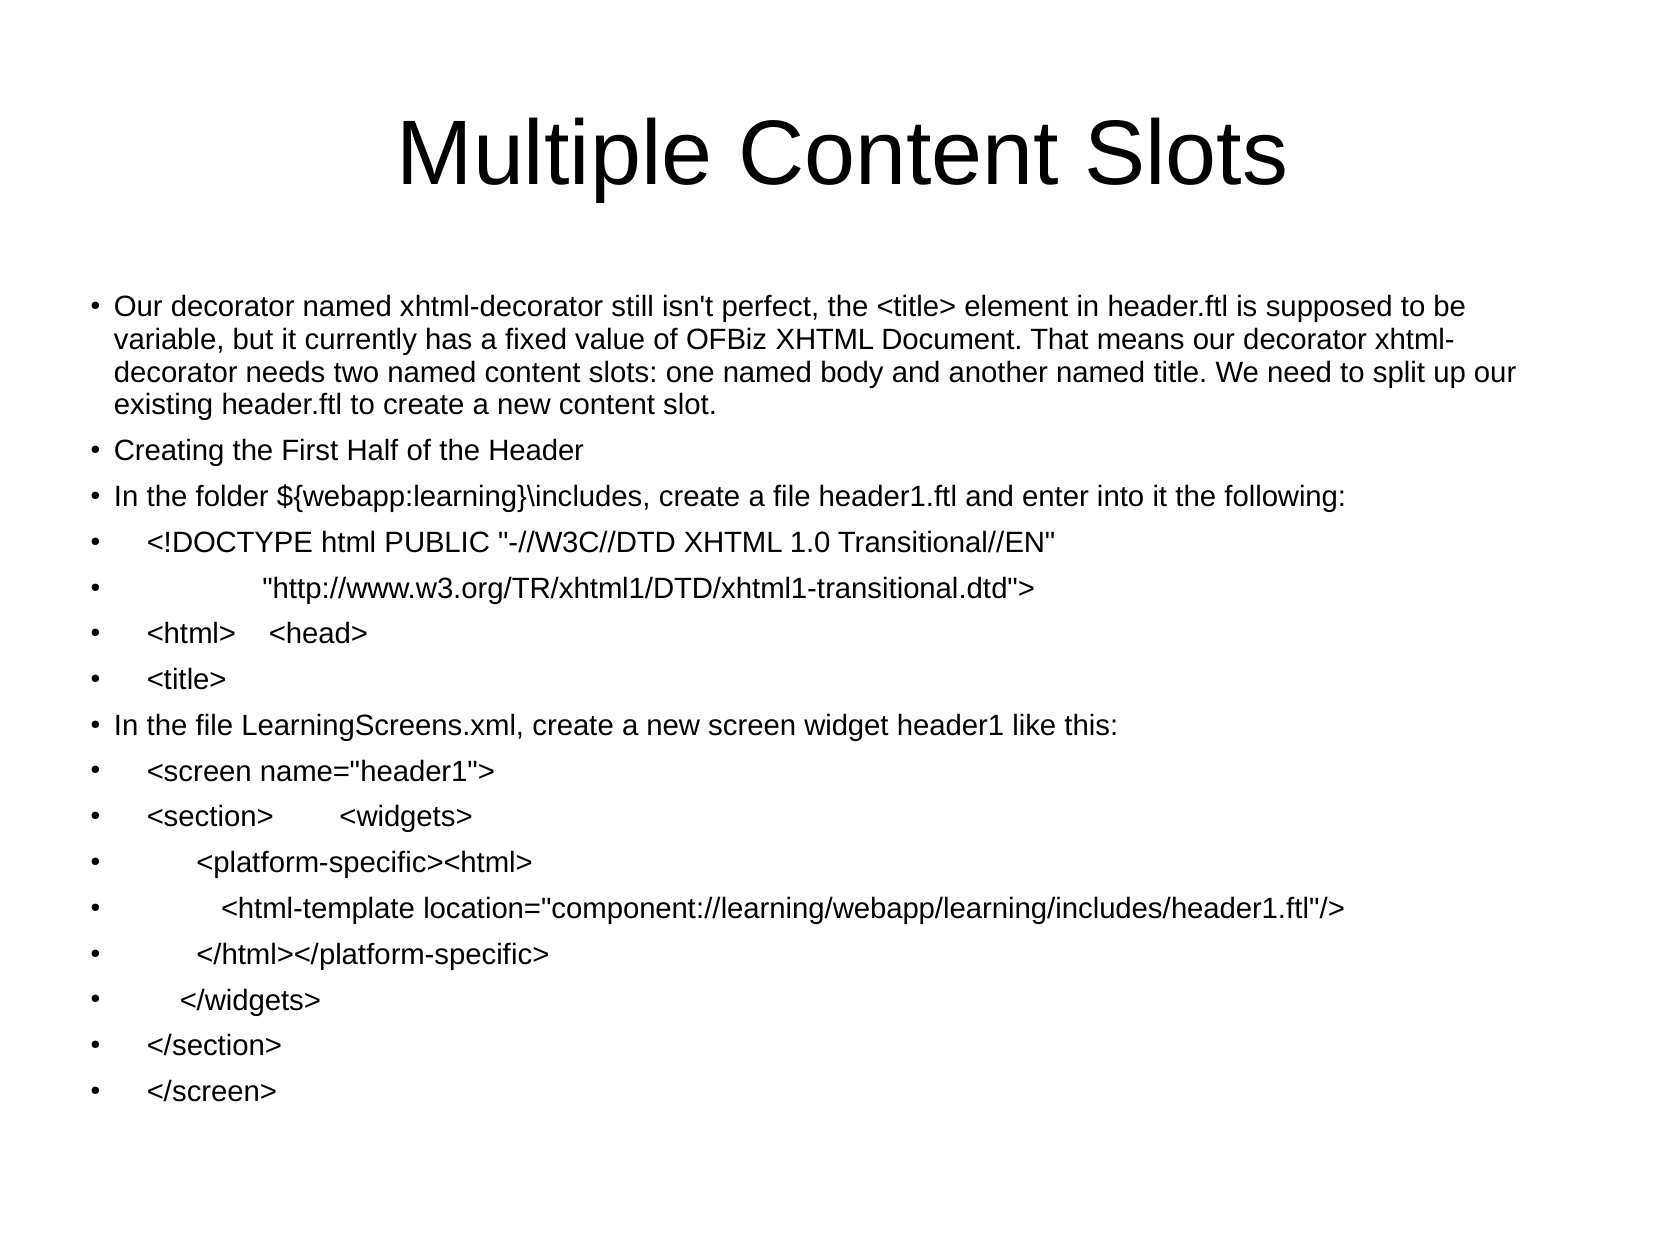

# Multiple Content Slots
Our decorator named xhtml-decorator still isn't perfect, the <title> element in header.ftl is supposed to be variable, but it currently has a fixed value of OFBiz XHTML Document. That means our decorator xhtml-decorator needs two named content slots: one named body and another named title. We need to split up our existing header.ftl to create a new content slot.
Creating the First Half of the Header
In the folder ${webapp:learning}\includes, create a file header1.ftl and enter into it the following:
 <!DOCTYPE html PUBLIC "-//W3C//DTD XHTML 1.0 Transitional//EN"
 "http://www.w3.org/TR/xhtml1/DTD/xhtml1-transitional.dtd">
 <html> <head>
 <title>
In the file LearningScreens.xml, create a new screen widget header1 like this:
 <screen name="header1">
 <section> <widgets>
 <platform-specific><html>
 <html-template location="component://learning/webapp/learning/includes/header1.ftl"/>
 </html></platform-specific>
 </widgets>
 </section>
 </screen>